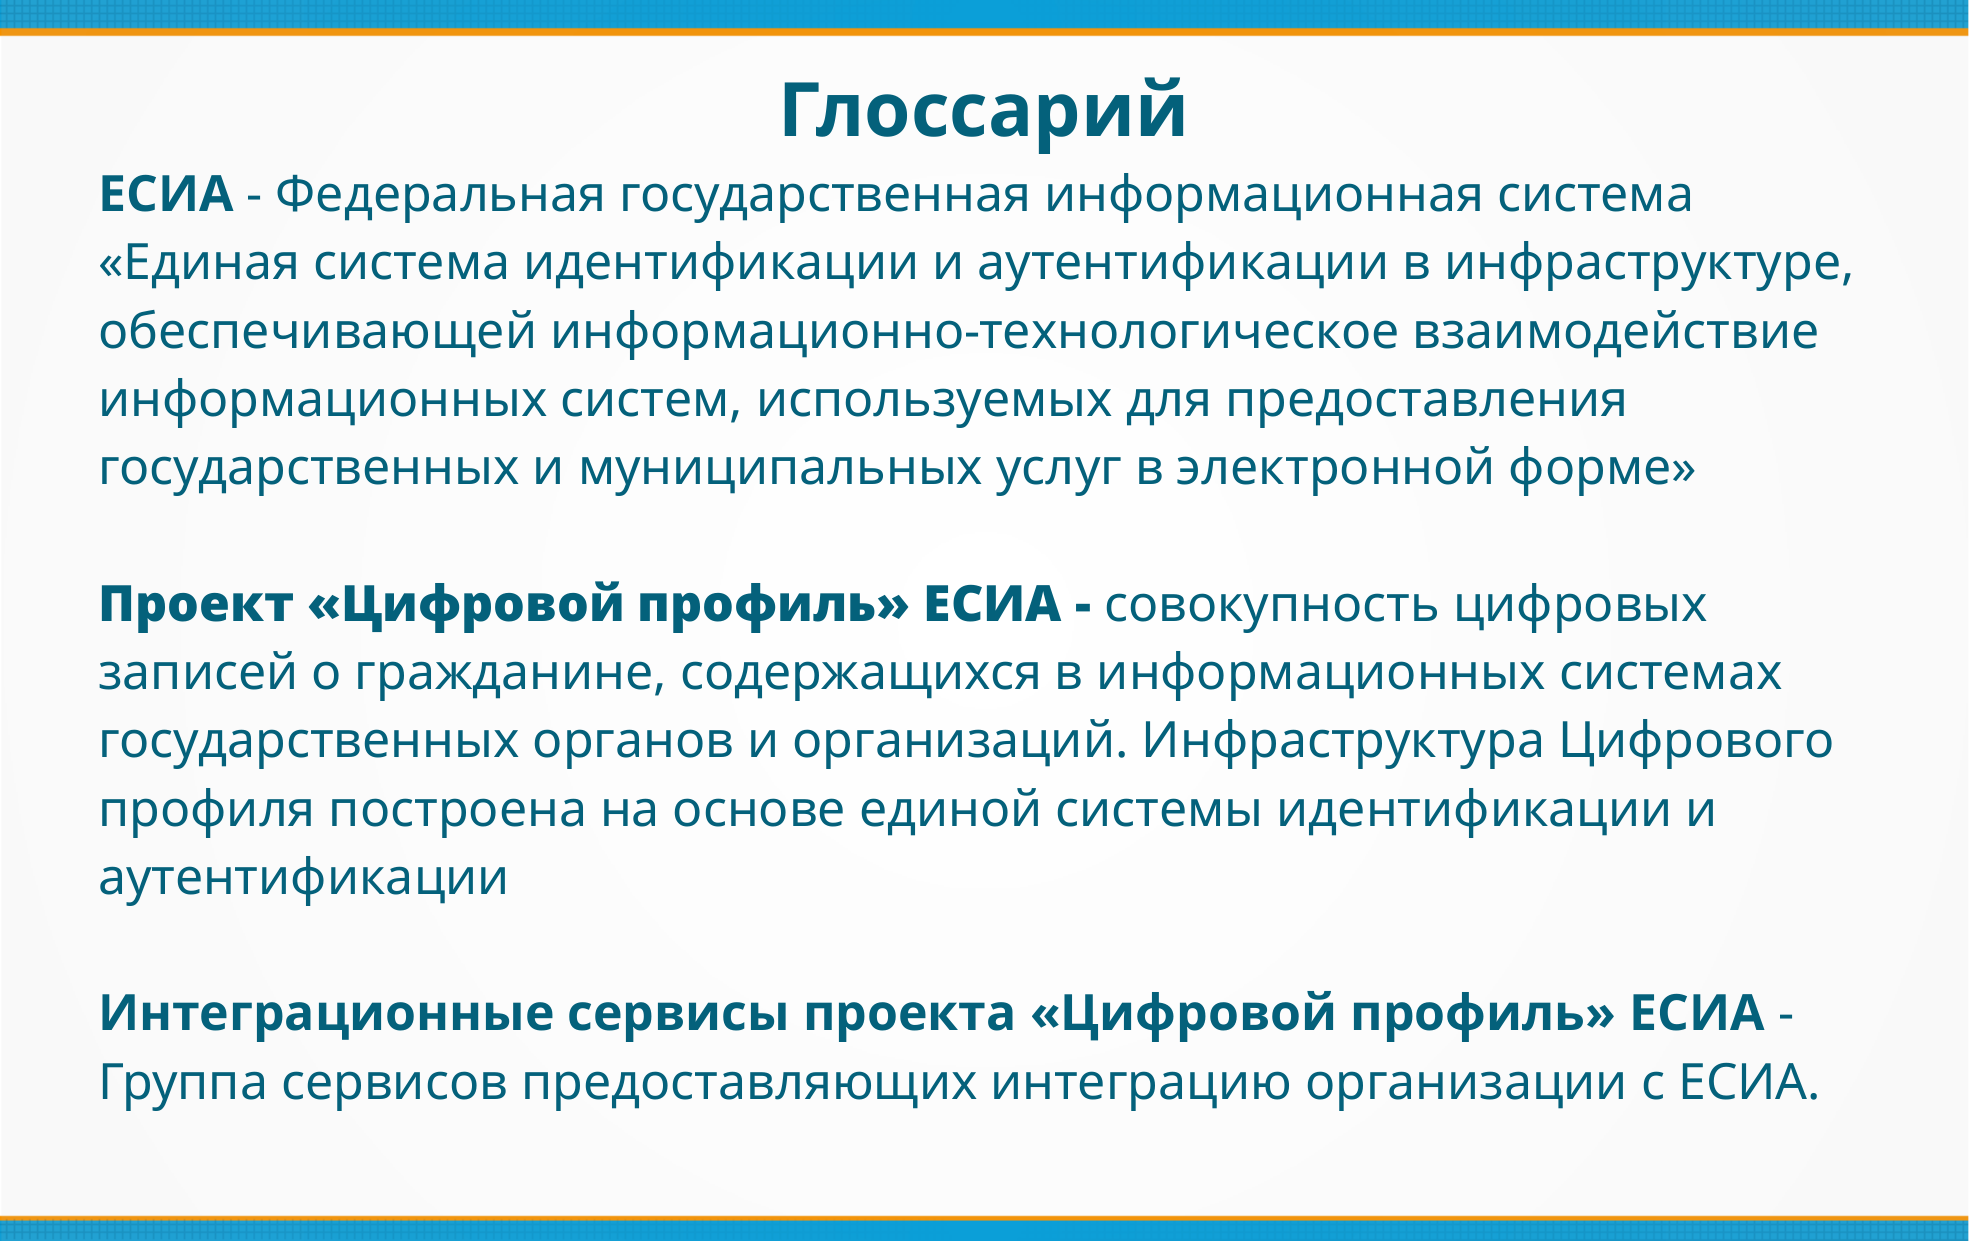

# Глоссарий
ЕСИА - Федеральная государственная информационная система «Единая система идентификации и аутентификации в инфраструктуре, обеспечивающей информационно-технологическое взаимодействие информационных систем, используемых для предоставления государственных и муниципальных услуг в электронной форме»
Проект «Цифровой профиль» ЕСИА - совокупность цифровых записей о гражданине, содержащихся в информационных системах государственных органов и организаций. Инфраструктура Цифрового профиля построена на основе единой системы идентификации и аутентификации
Интеграционные сервисы проекта «Цифровой профиль» ЕСИА -
Группа сервисов предоставляющих интеграцию организации с ЕСИА.